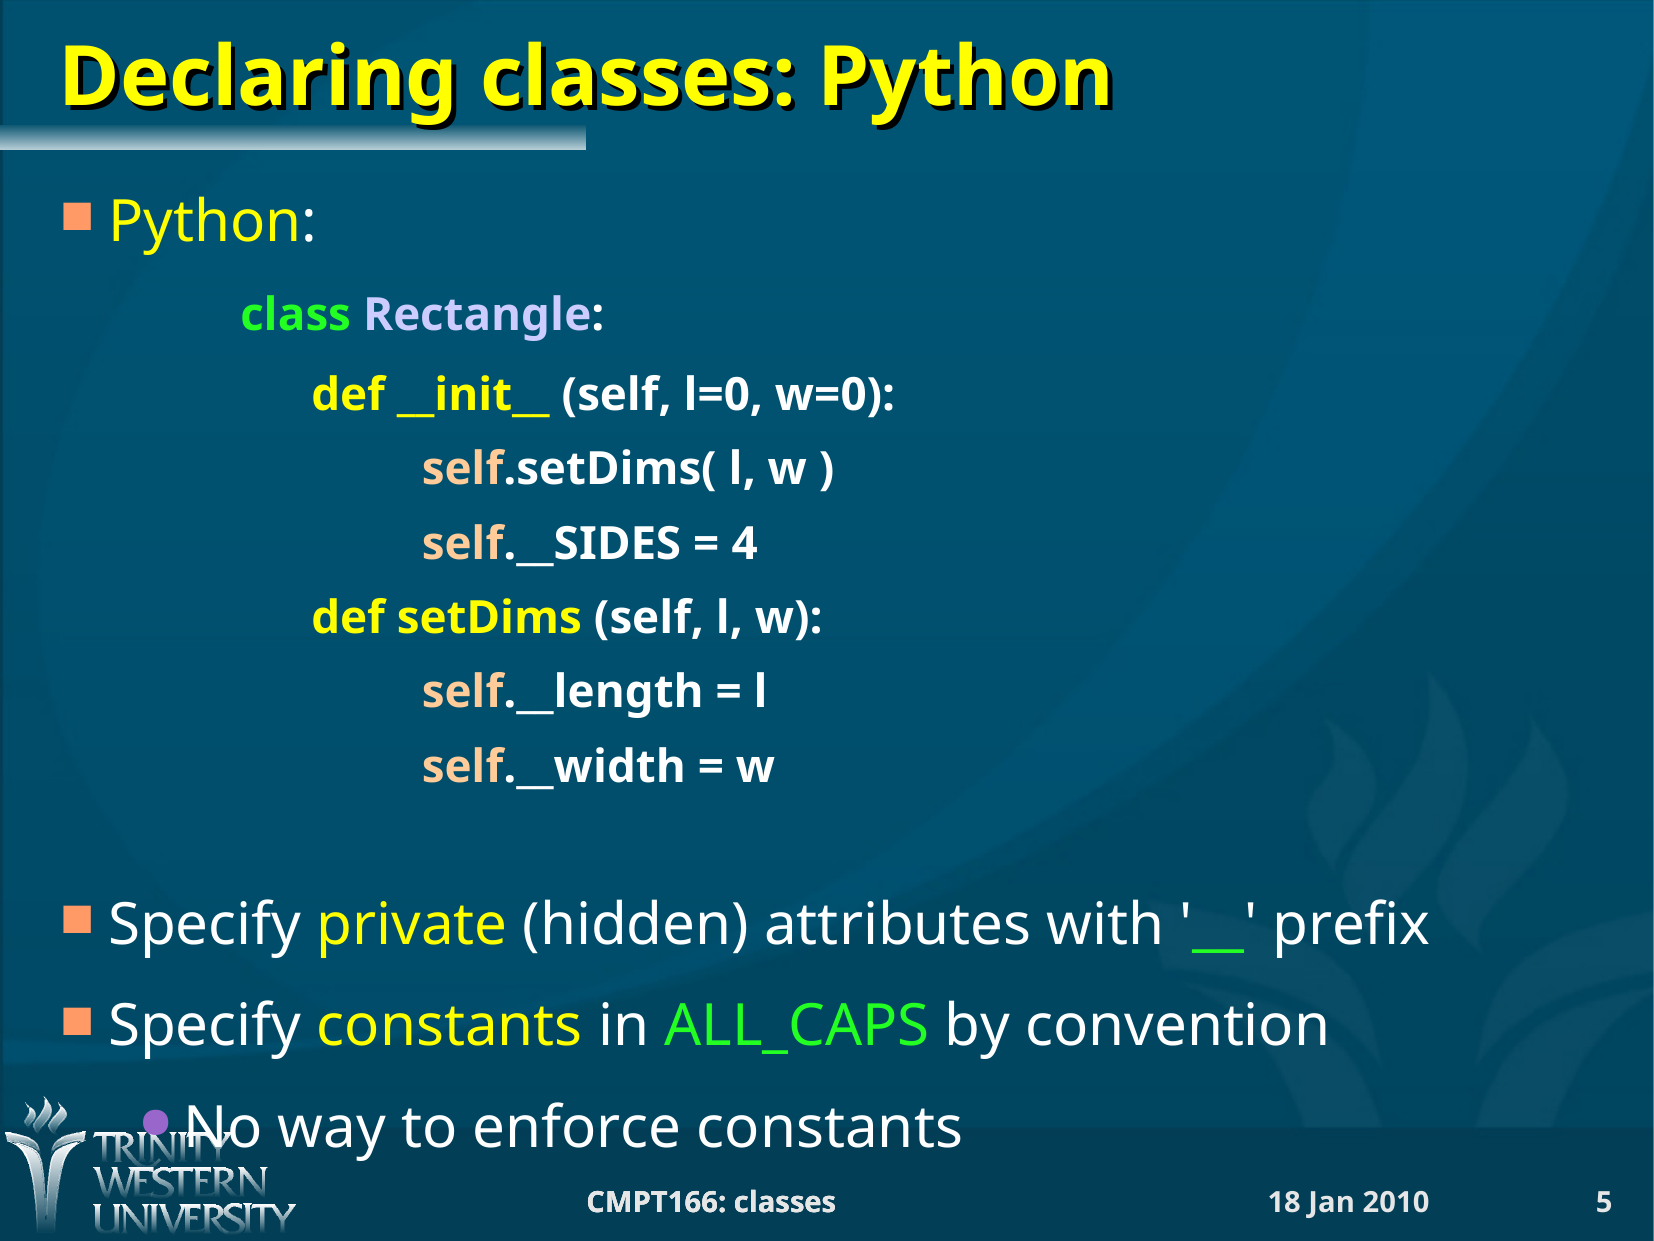

# Declaring classes: Python
Python:
class Rectangle:
def __init__ (self, l=0, w=0):
	self.setDims( l, w )
	self.__SIDES = 4
def setDims (self, l, w):
	self.__length = l
	self.__width = w
Specify private (hidden) attributes with '__' prefix
Specify constants in ALL_CAPS by convention
No way to enforce constants
CMPT166: classes
18 Jan 2010
5